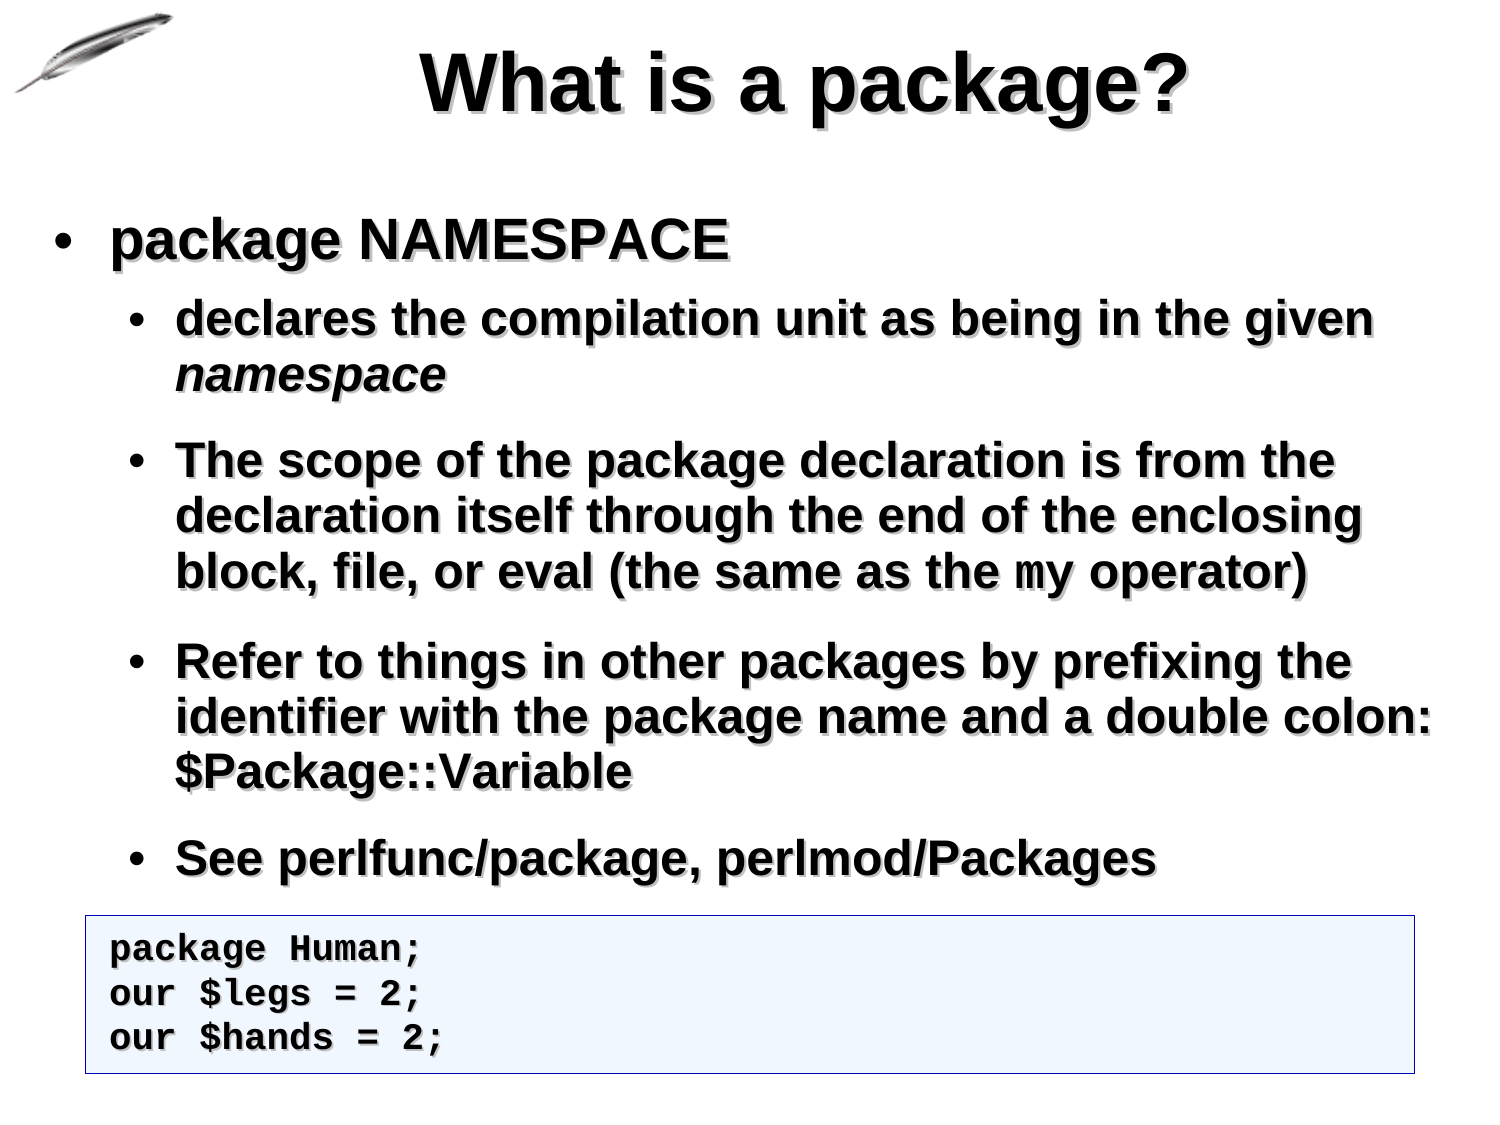

# What is a package?
package NAMESPACE
declares the compilation unit as being in the given namespace
The scope of the package declaration is from the declaration itself through the end of the enclosing block, file, or eval (the same as the my operator)
Refer to things in other packages by prefixing the identifier with the package name and a double colon: $Package::Variable
See perlfunc/package, perlmod/Packages
package Human;
our $legs = 2;
our $hands = 2;